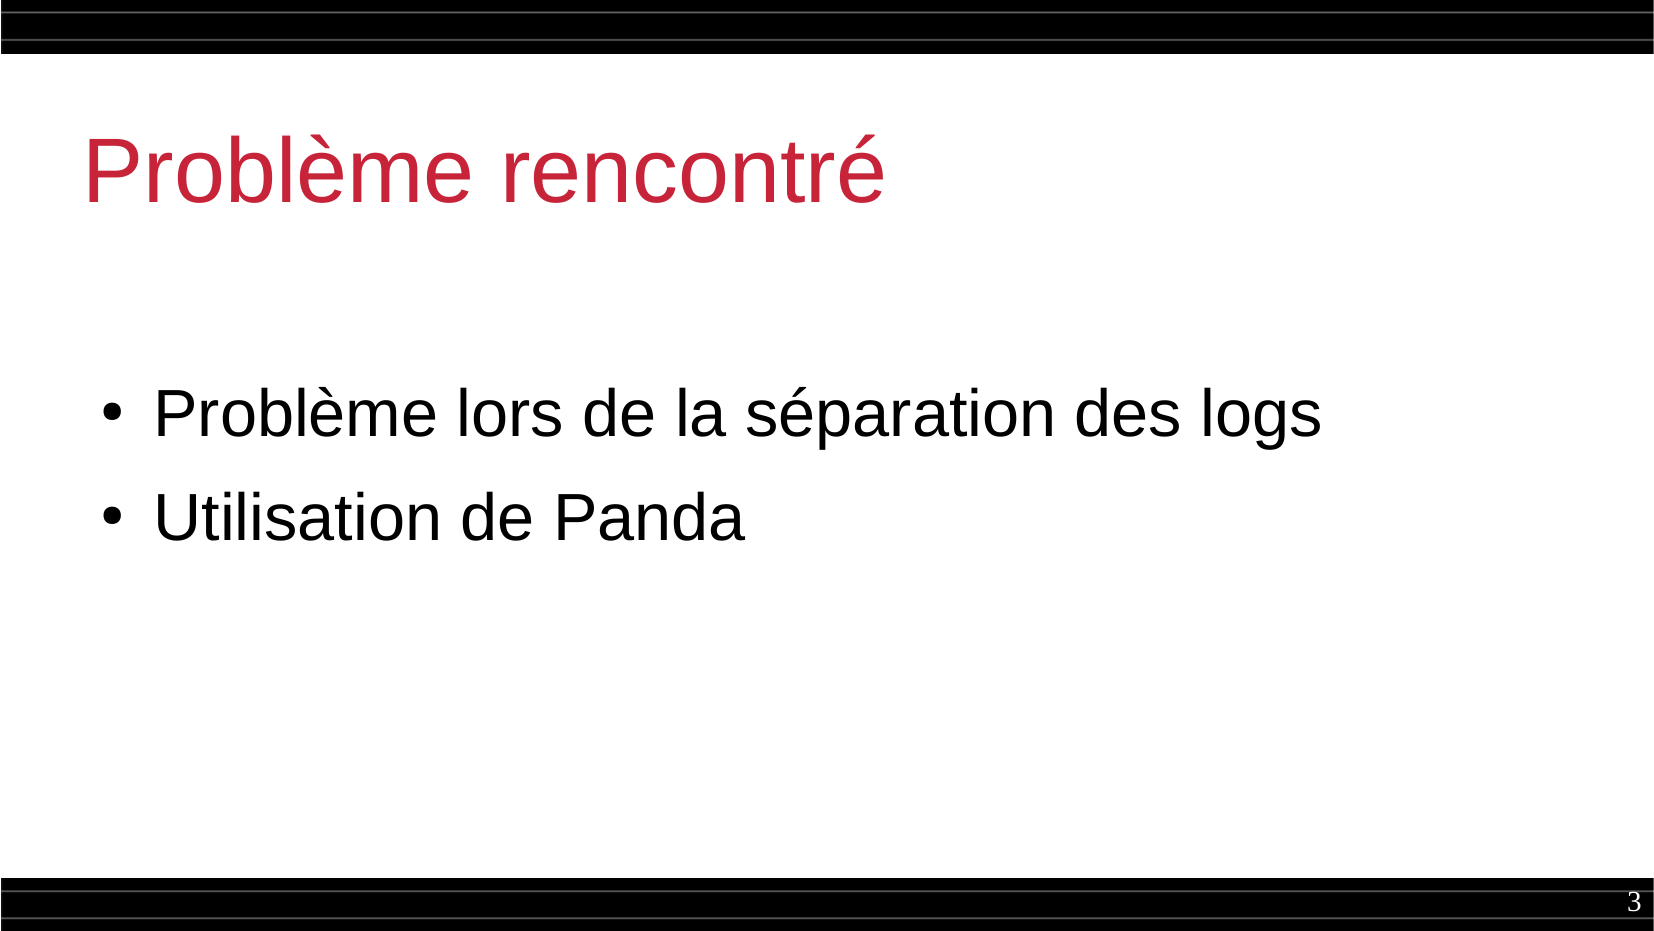

# Problème rencontré
Problème lors de la séparation des logs
Utilisation de Panda